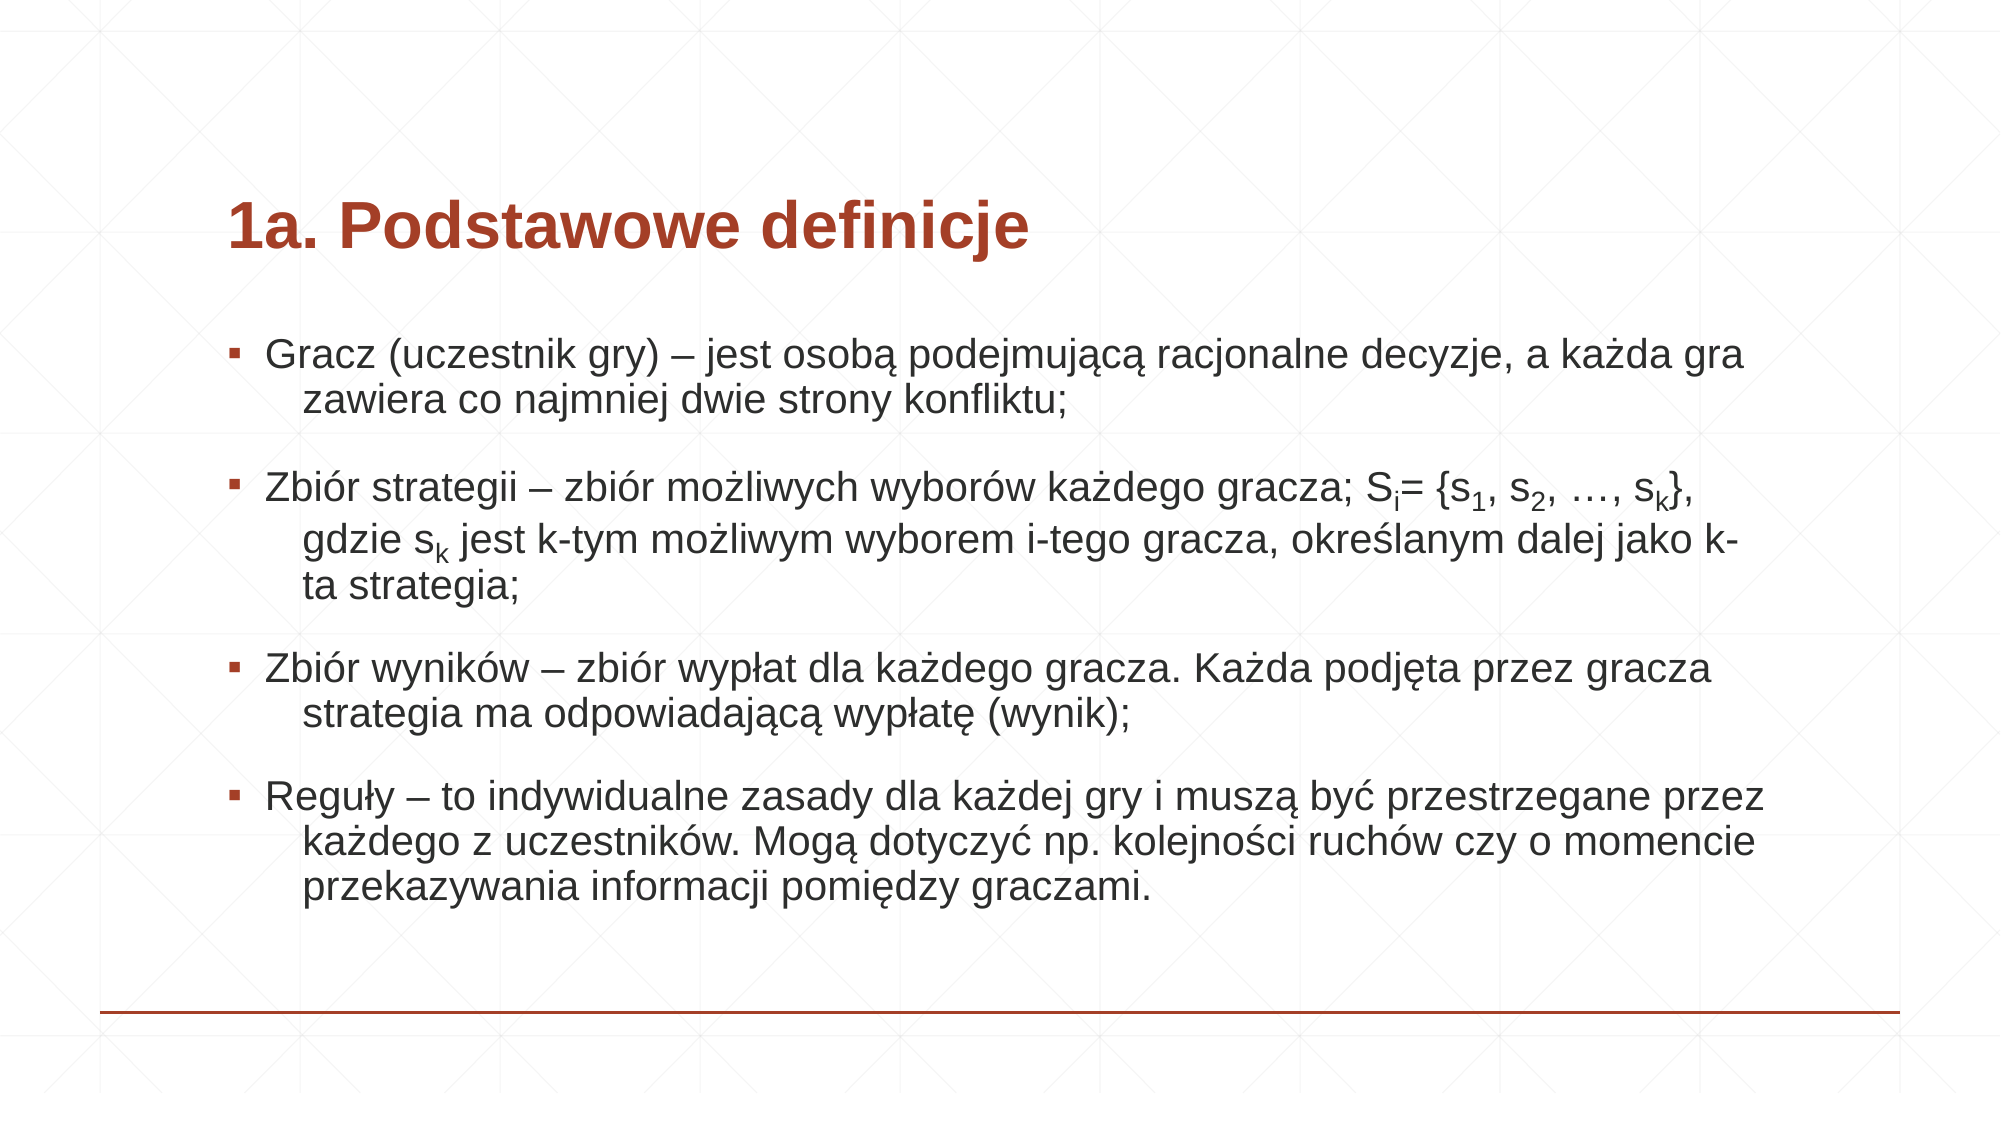

# 1a. Podstawowe definicje
Gracz (uczestnik gry) – jest osobą podejmującą racjonalne decyzje, a każda gra zawiera co najmniej dwie strony konfliktu;
Zbiór strategii – zbiór możliwych wyborów każdego gracza; Si= {s1, s2, …, sk}, gdzie sk jest k-tym możliwym wyborem i-tego gracza, określanym dalej jako k-ta strategia;
Zbiór wyników – zbiór wypłat dla każdego gracza. Każda podjęta przez gracza strategia ma odpowiadającą wypłatę (wynik);
Reguły – to indywidualne zasady dla każdej gry i muszą być przestrzegane przez każdego z uczestników. Mogą dotyczyć np. kolejności ruchów czy o momencie przekazywania informacji pomiędzy graczami.